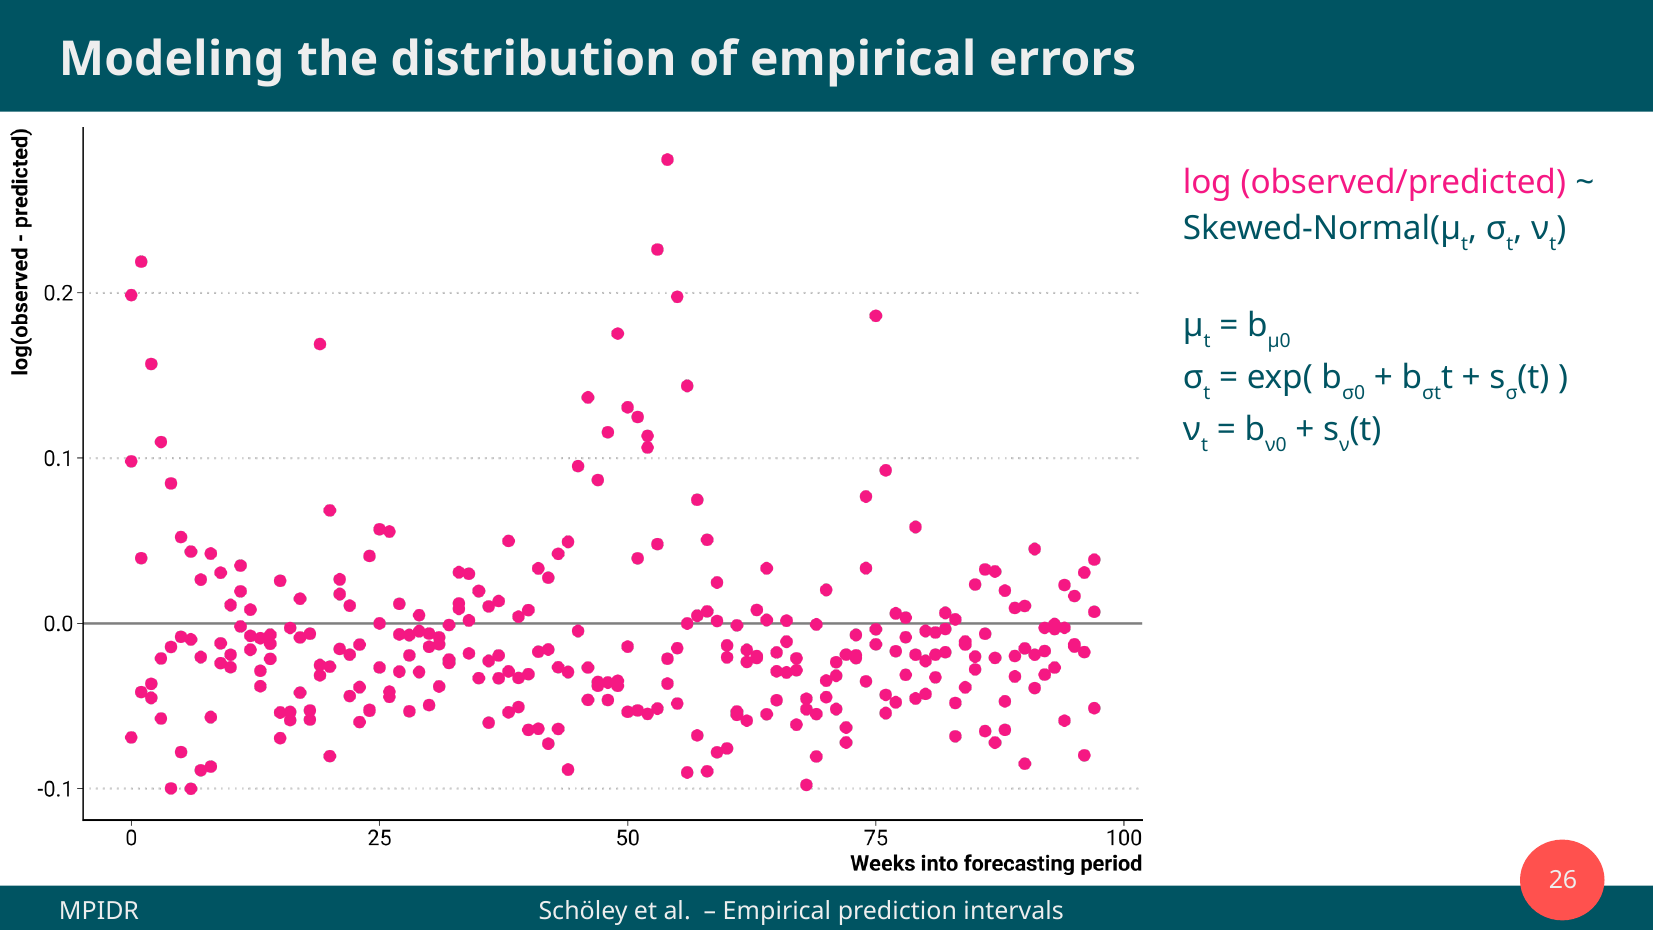

# Modeling the distribution of empirical errors
log (observed/predicted) ~
Skewed-Normal(μt, σt, νt)
μt = bμ0
σt = exp( bσ0 + bσtt + sσ(t) )
νt = bν0 + sν(t)
26
MPIDR
Schöley et al. – Empirical prediction intervals